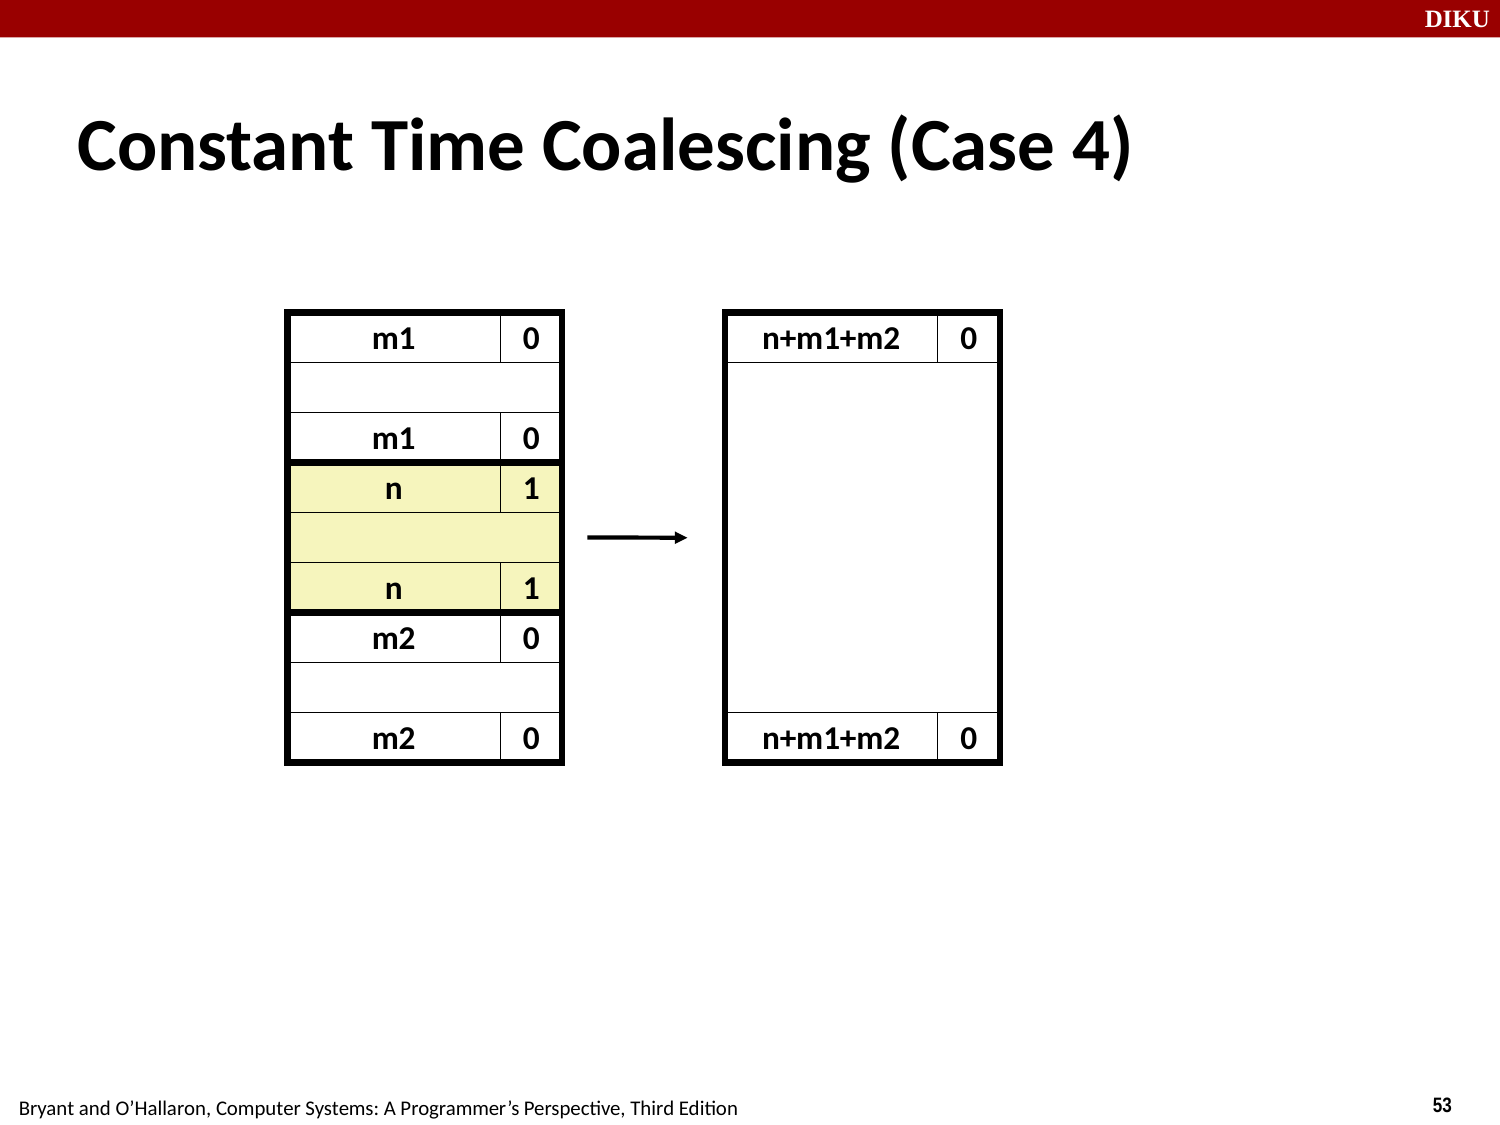

Constant Time Coalescing (Case 4)
m1
0
n+m1+m2
0
m1
0
n
1
n
1
m2
0
m2
0
n+m1+m2
0